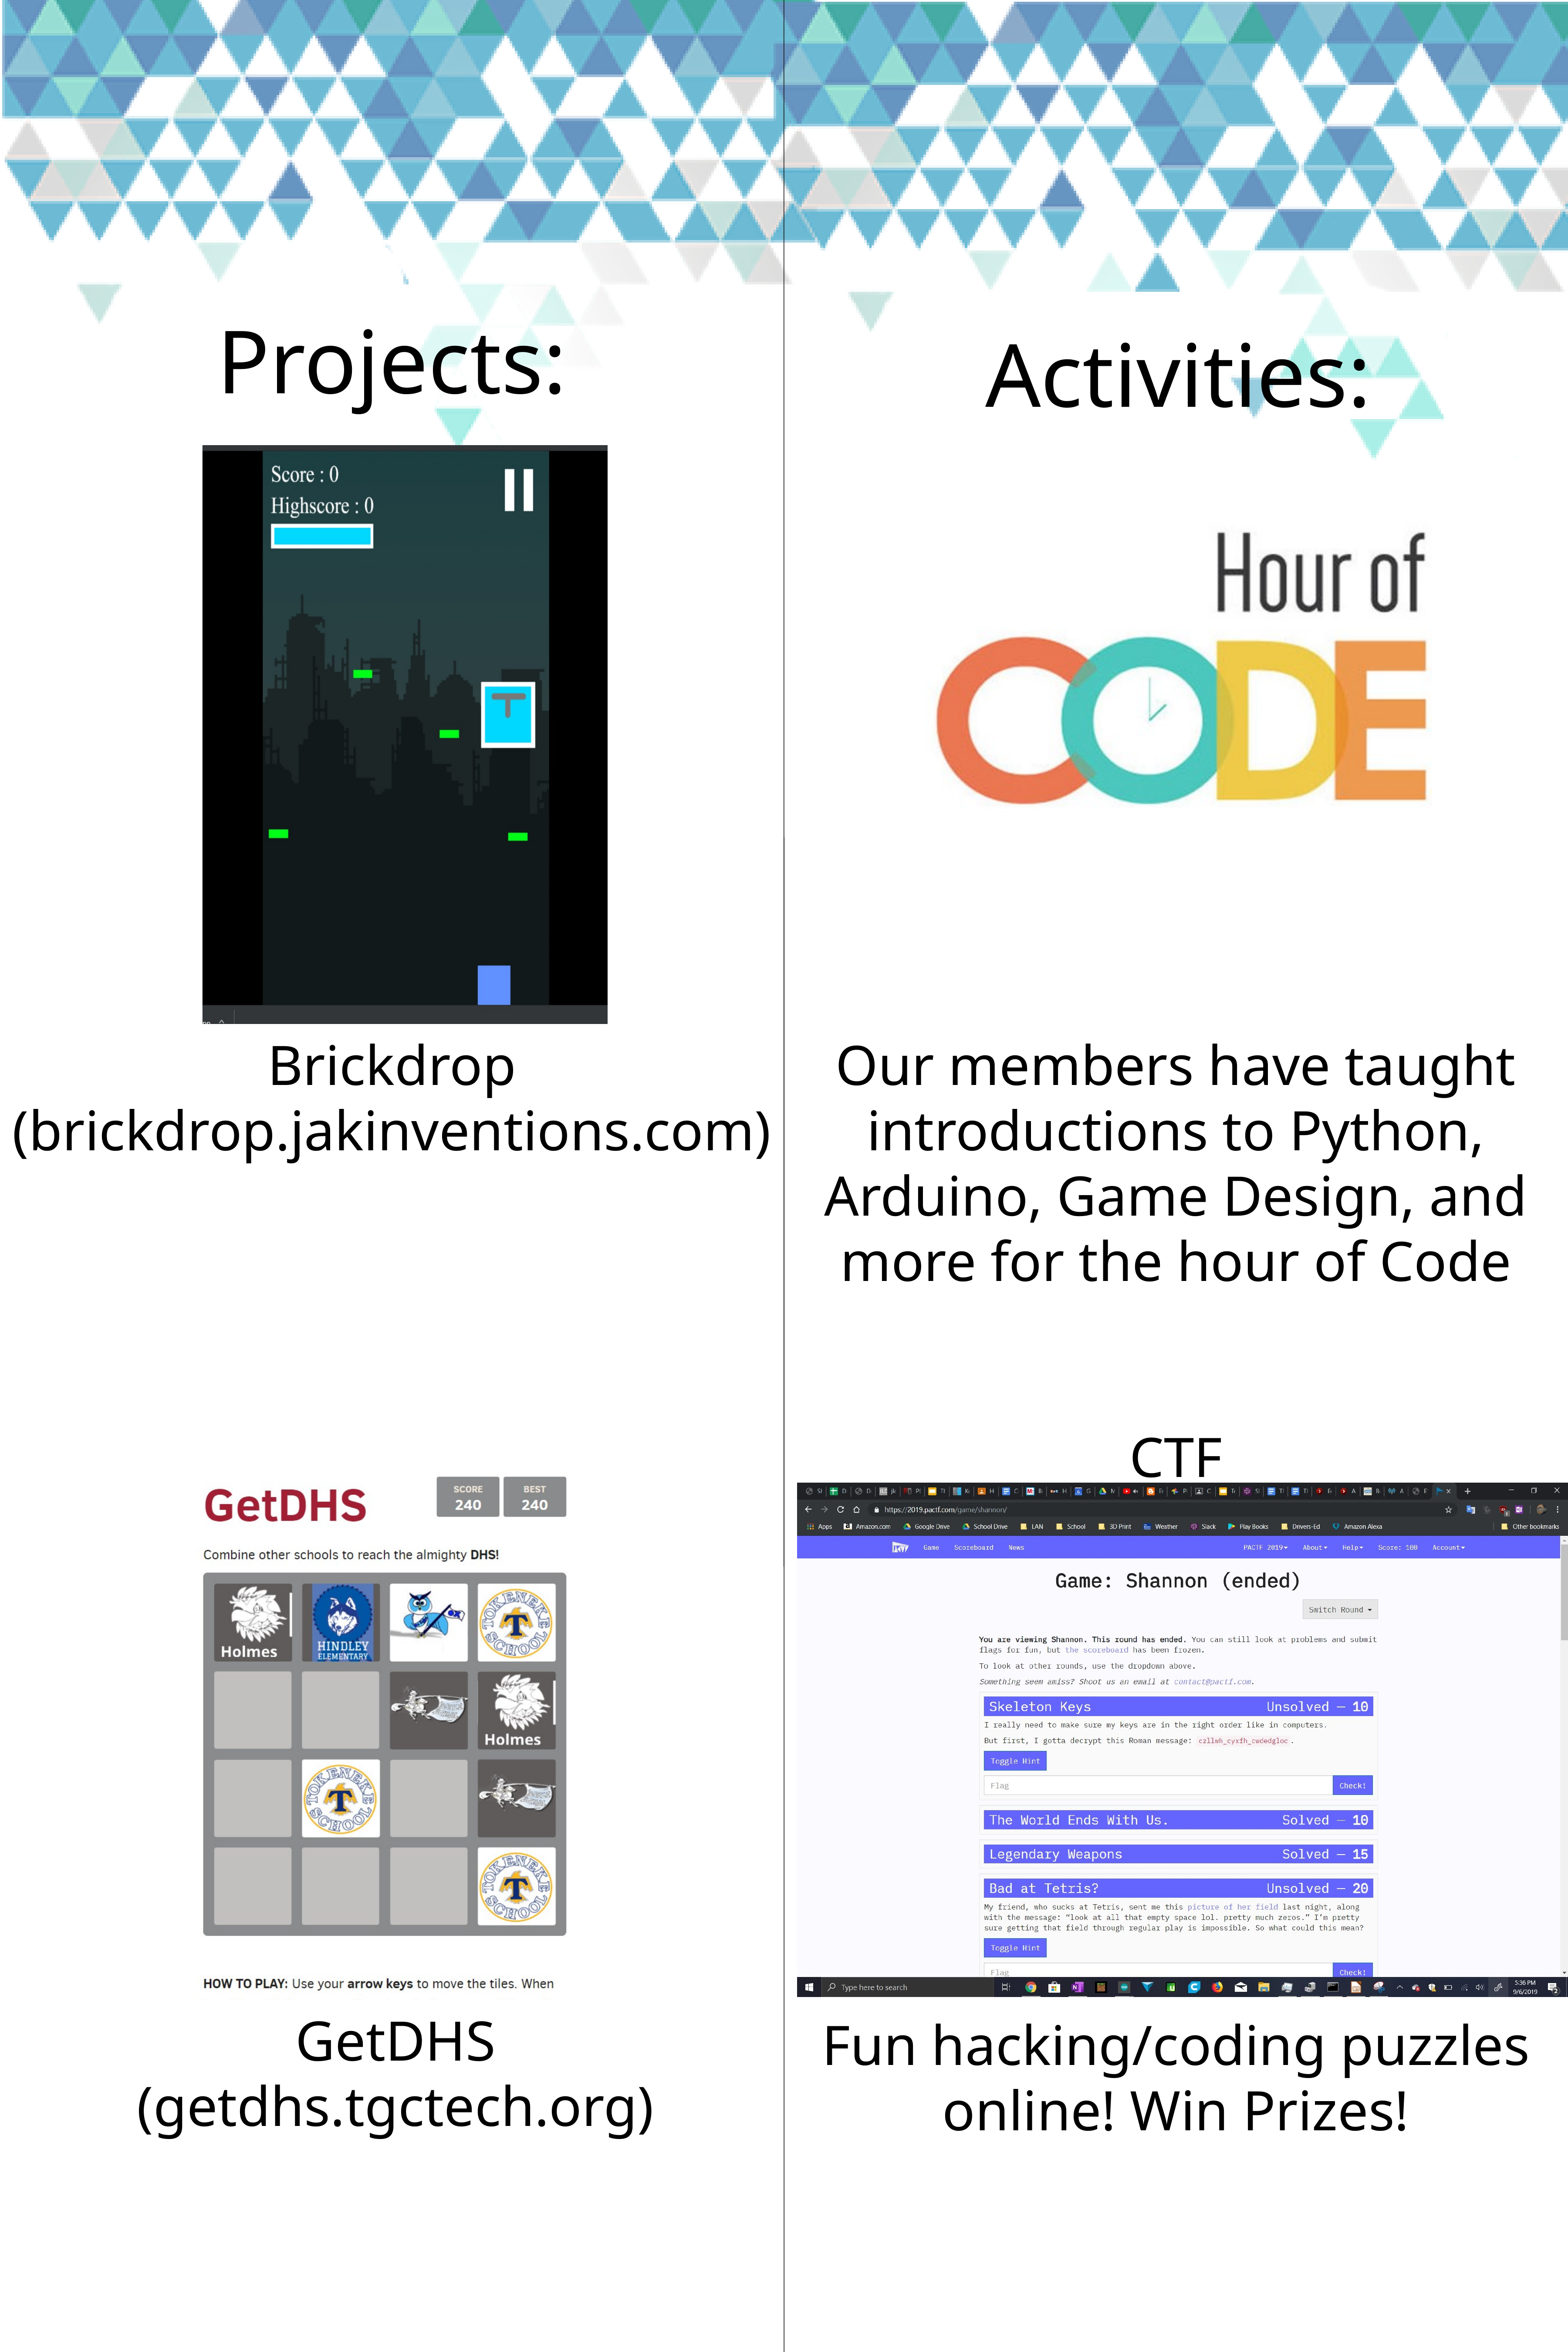

| android.firstmet.com |
| --- |
Projects:
Activities:
Brickdrop
(brickdrop.jakinventions.com)
Our members have taught introductions to Python, Arduino, Game Design, and more for the hour of Code
CTF
Fun hacking/coding puzzles online! Win Prizes!
Some CTF picture
GetDHS
(getdhs.tgctech.org)